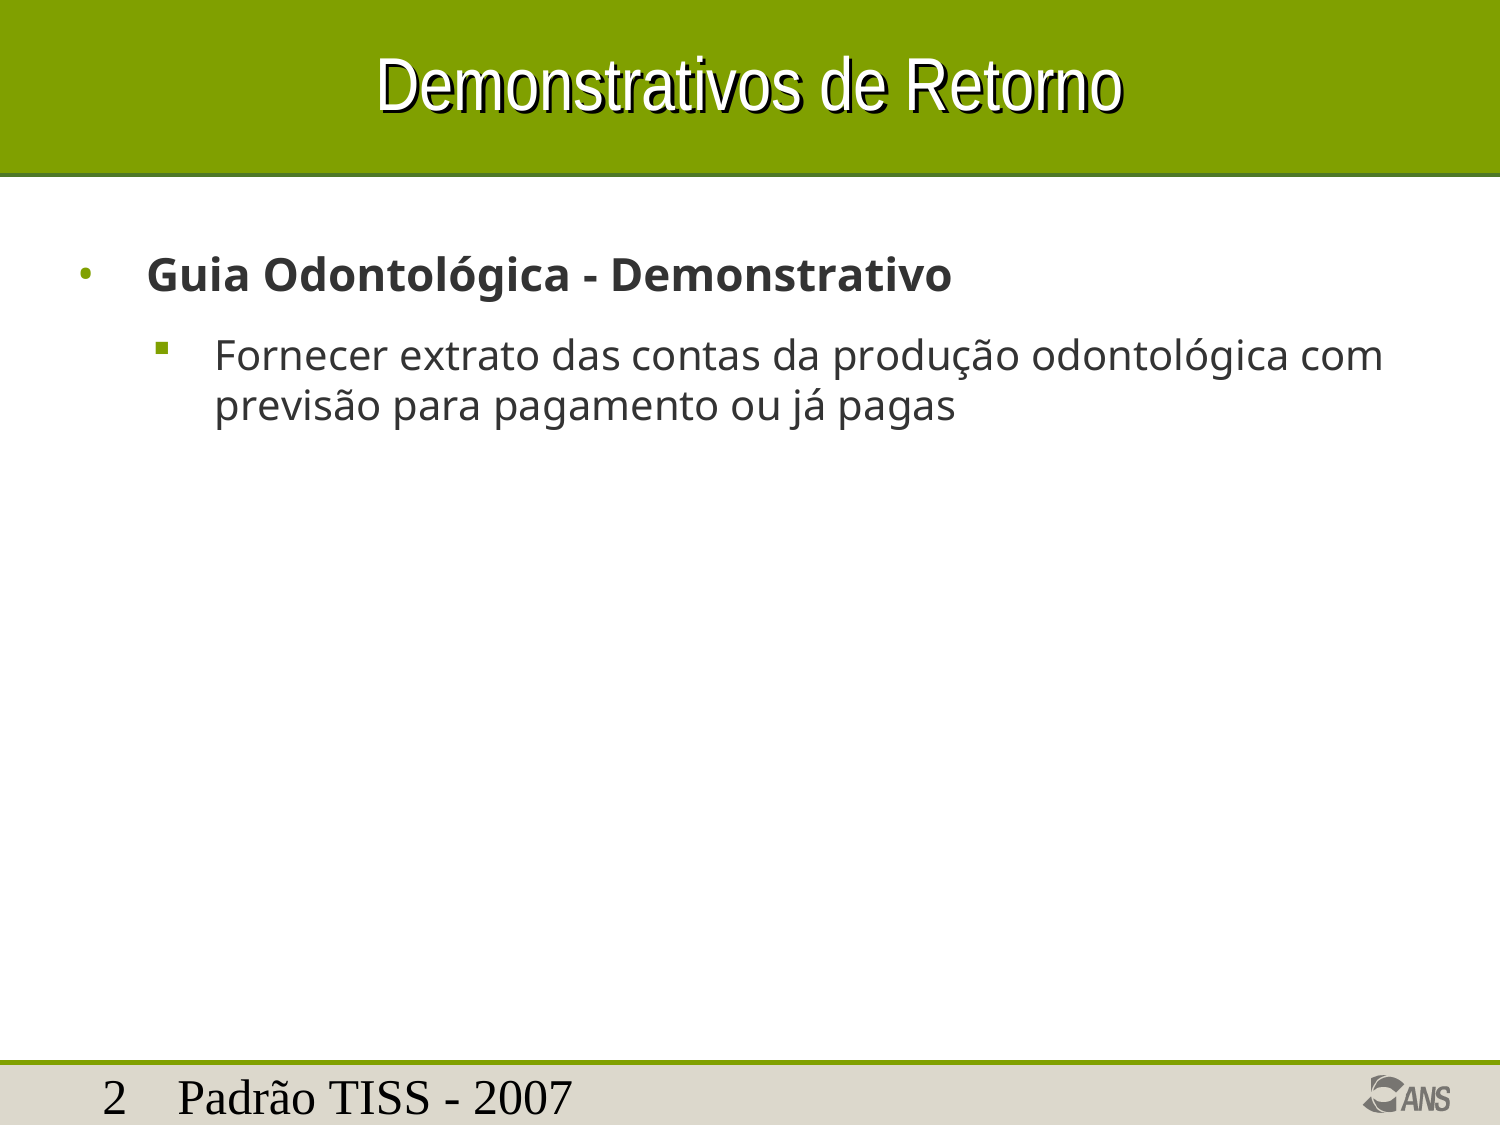

# Demonstrativos de Retorno
Guia Odontológica - Demonstrativo
Fornecer extrato das contas da produção odontológica com previsão para pagamento ou já pagas
23
Padrão TISS - 2007